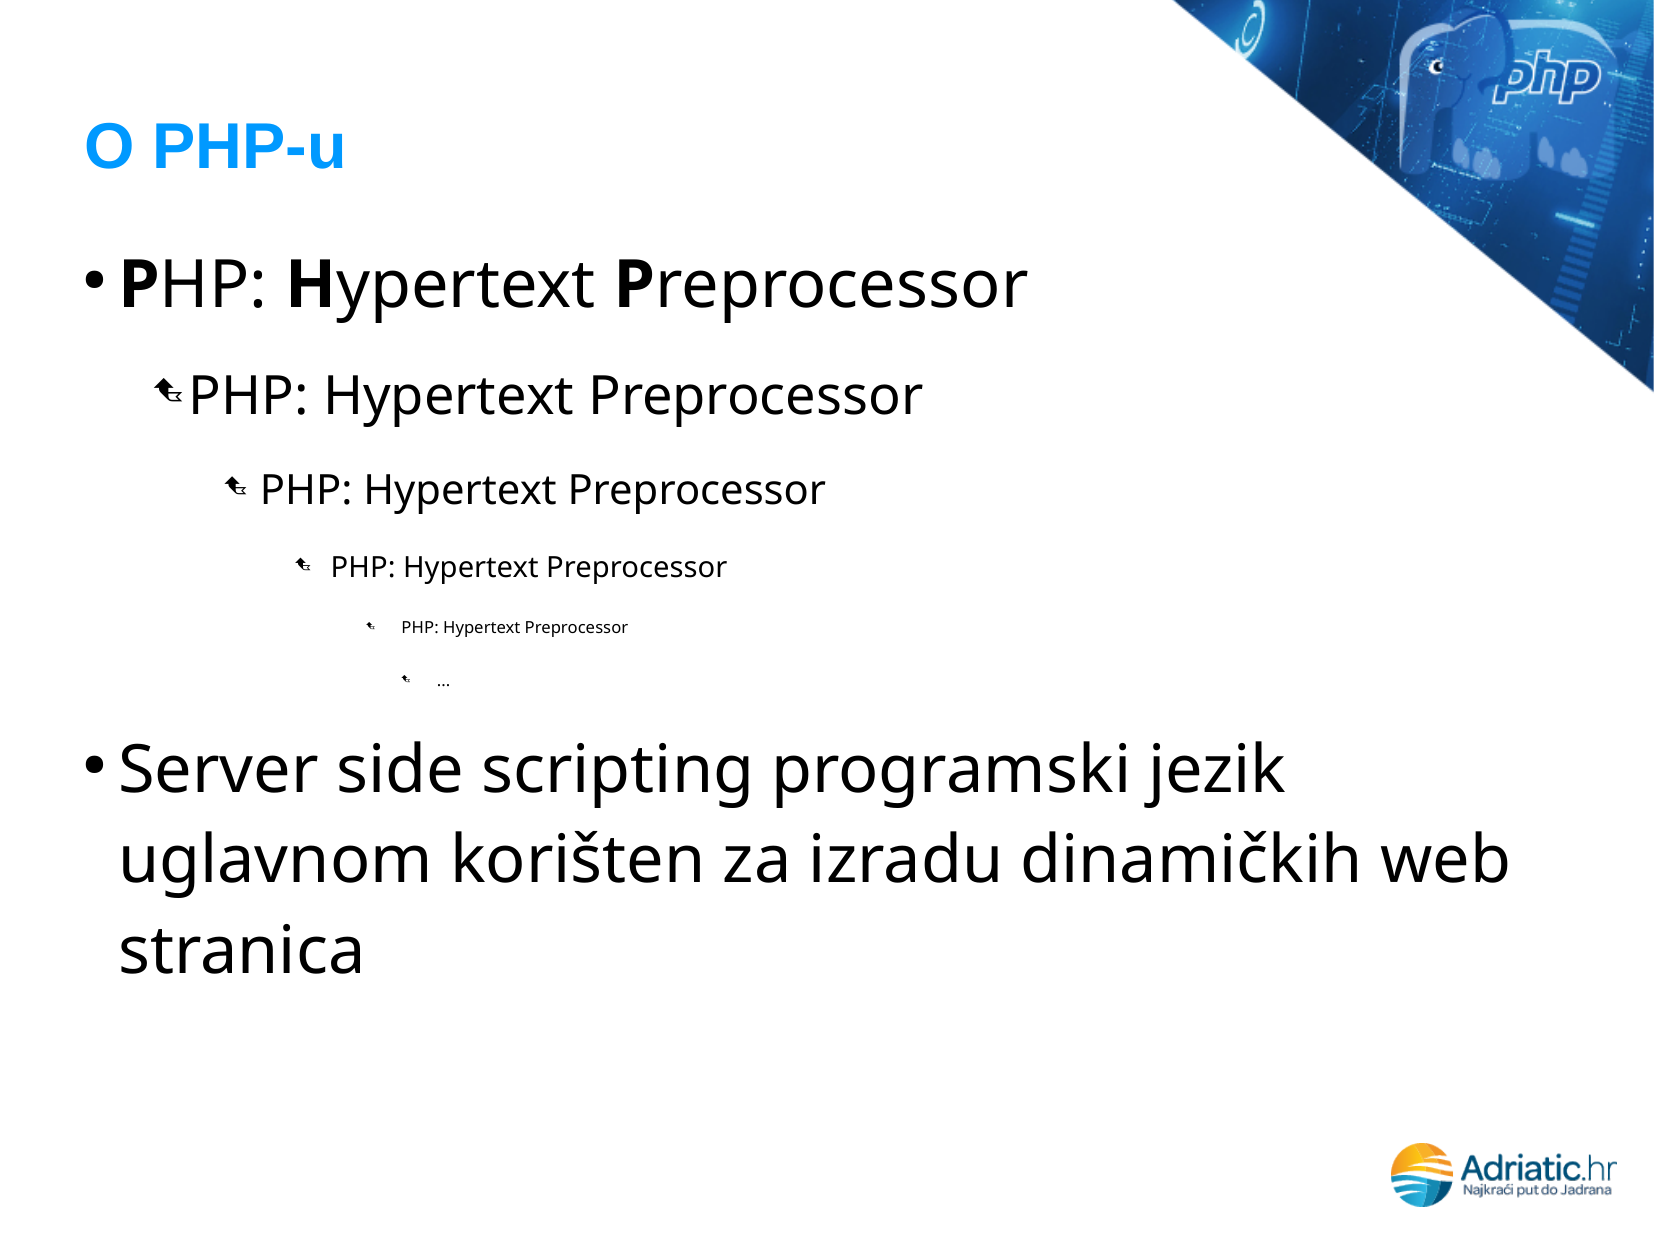

# O PHP-u
PHP: Hypertext Preprocessor
PHP: Hypertext Preprocessor
PHP: Hypertext Preprocessor
PHP: Hypertext Preprocessor
PHP: Hypertext Preprocessor
...
Server side scripting programski jezik uglavnom korišten za izradu dinamičkih web stranica